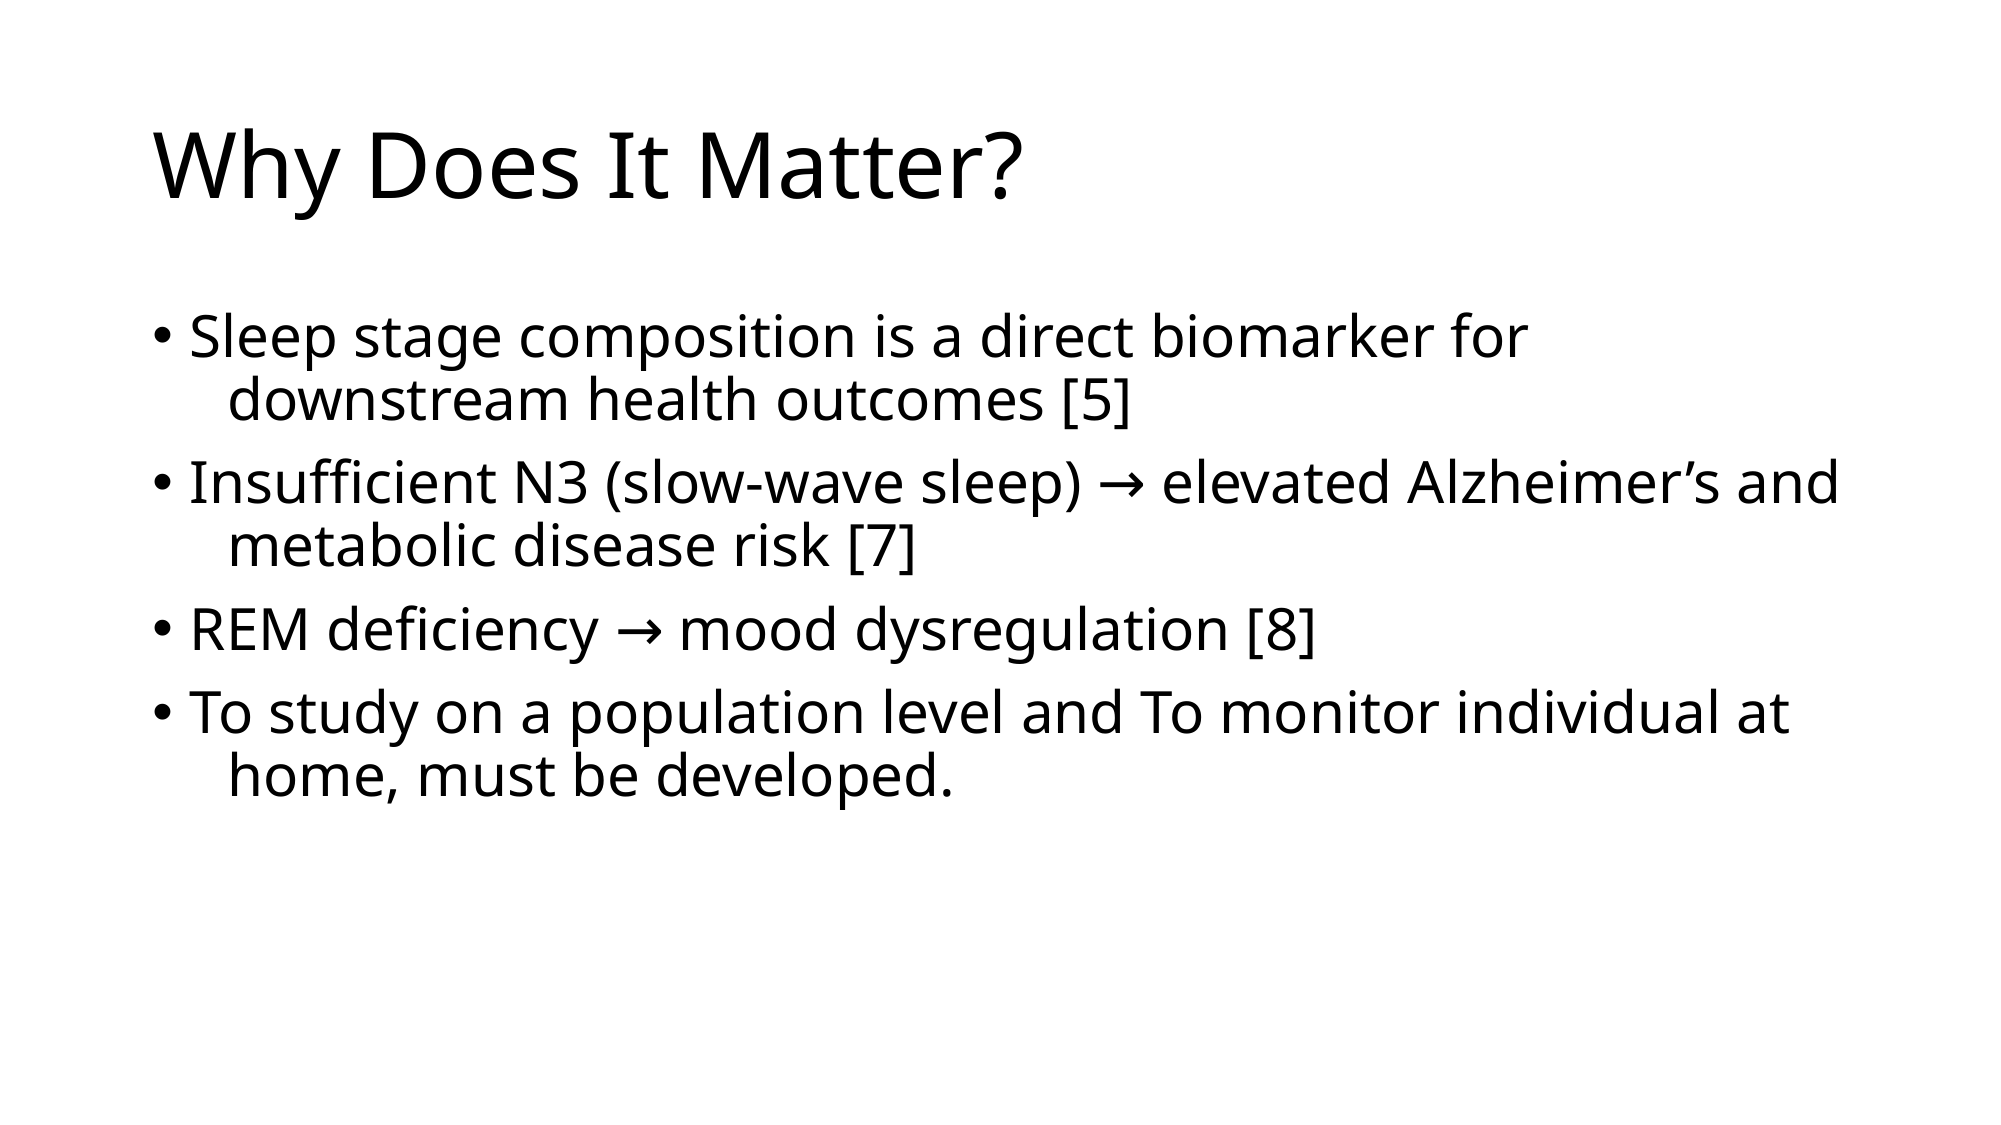

# Why Does It Matter?
Sleep stage composition is a direct biomarker for downstream health outcomes [5]
Insufficient N3 (slow-wave sleep) → elevated Alzheimer’s and metabolic disease risk [7]
REM deficiency → mood dysregulation [8]
To study on a population level and To monitor individual at home, must be developed.